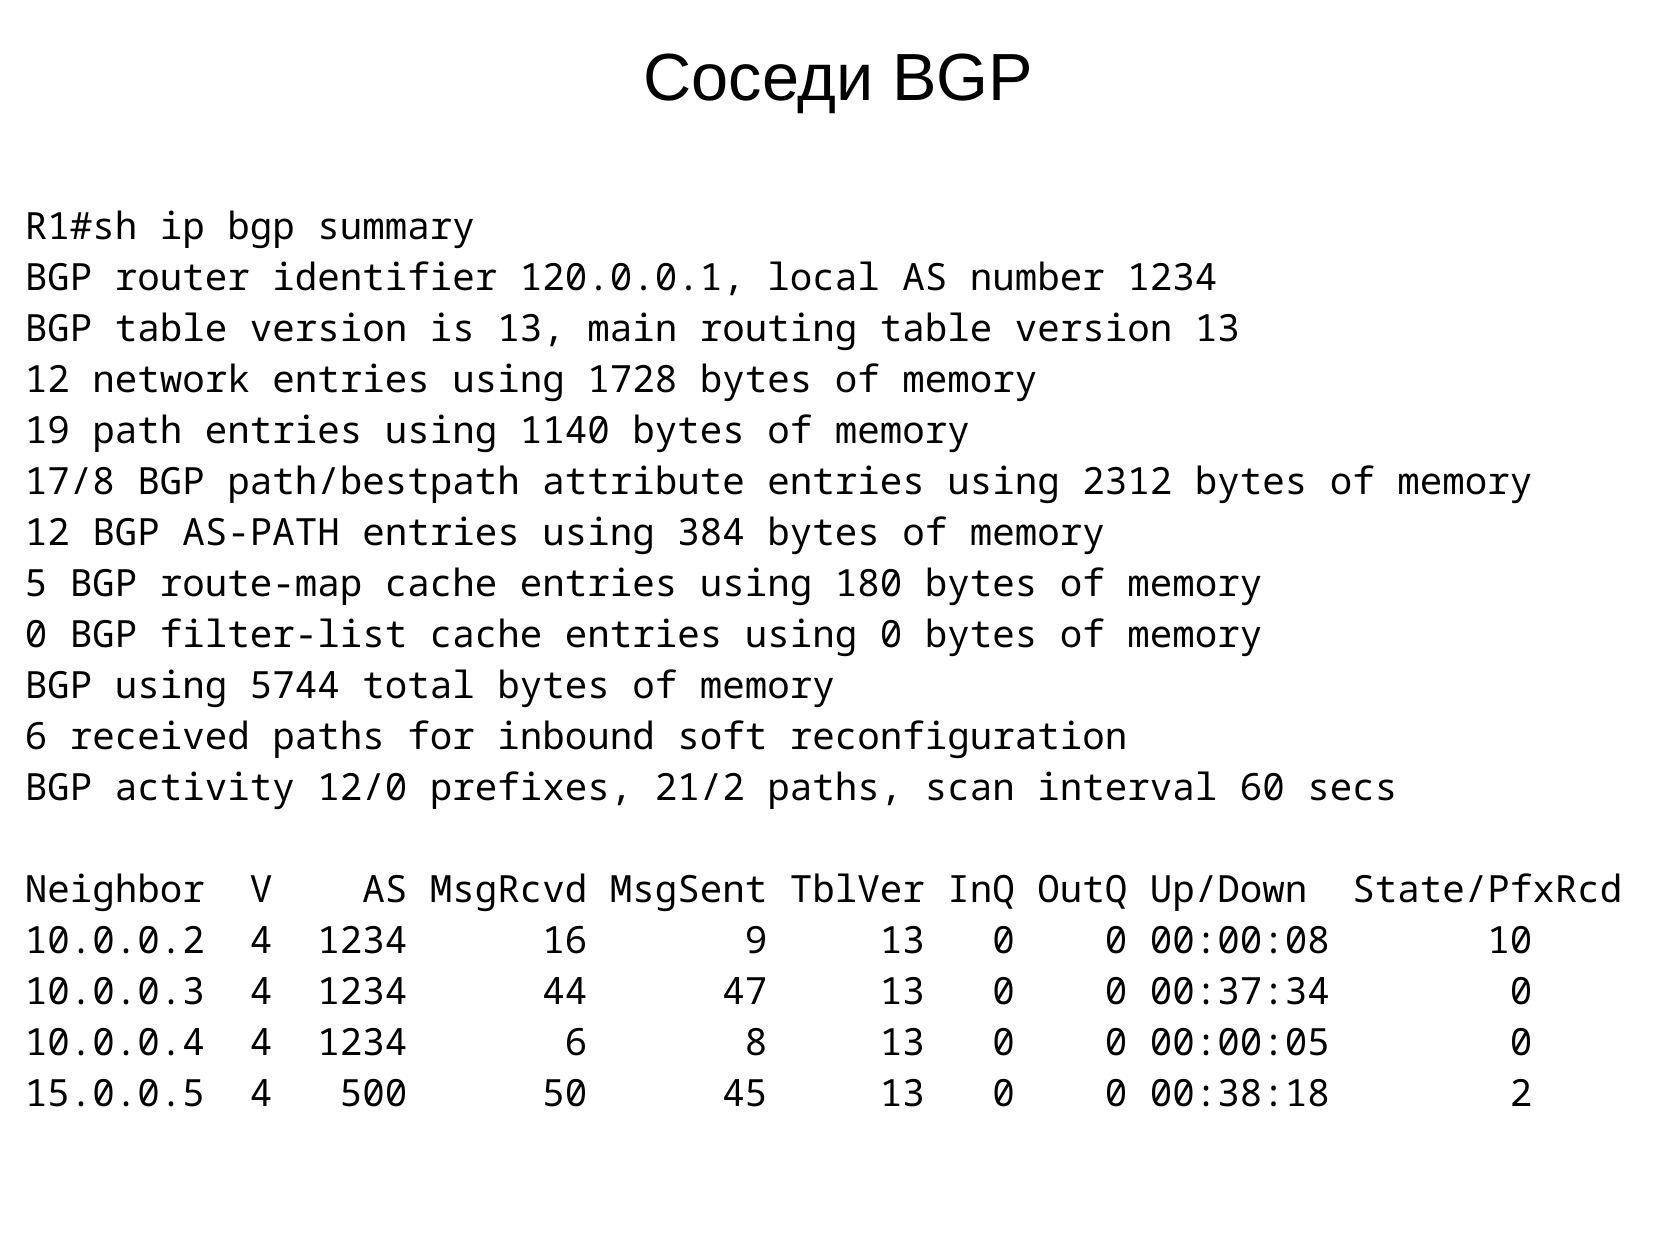

# Соседи BGP
R1#sh ip bgp summary
BGP router identifier 120.0.0.1, local AS number 1234
BGP table version is 13, main routing table version 13
12 network entries using 1728 bytes of memory
19 path entries using 1140 bytes of memory
17/8 BGP path/bestpath attribute entries using 2312 bytes of memory
12 BGP AS-PATH entries using 384 bytes of memory
5 BGP route-map cache entries using 180 bytes of memory
0 BGP filter-list cache entries using 0 bytes of memory
BGP using 5744 total bytes of memory
6 received paths for inbound soft reconfiguration
BGP activity 12/0 prefixes, 21/2 paths, scan interval 60 secs
Neighbor V AS MsgRcvd MsgSent TblVer InQ OutQ Up/Down State/PfxRcd
10.0.0.2 4 1234 16 9 13 0 0 00:00:08 10
10.0.0.3 4 1234 44 47 13 0 0 00:37:34 0
10.0.0.4 4 1234 6 8 13 0 0 00:00:05 0
15.0.0.5 4 500 50 45 13 0 0 00:38:18 2